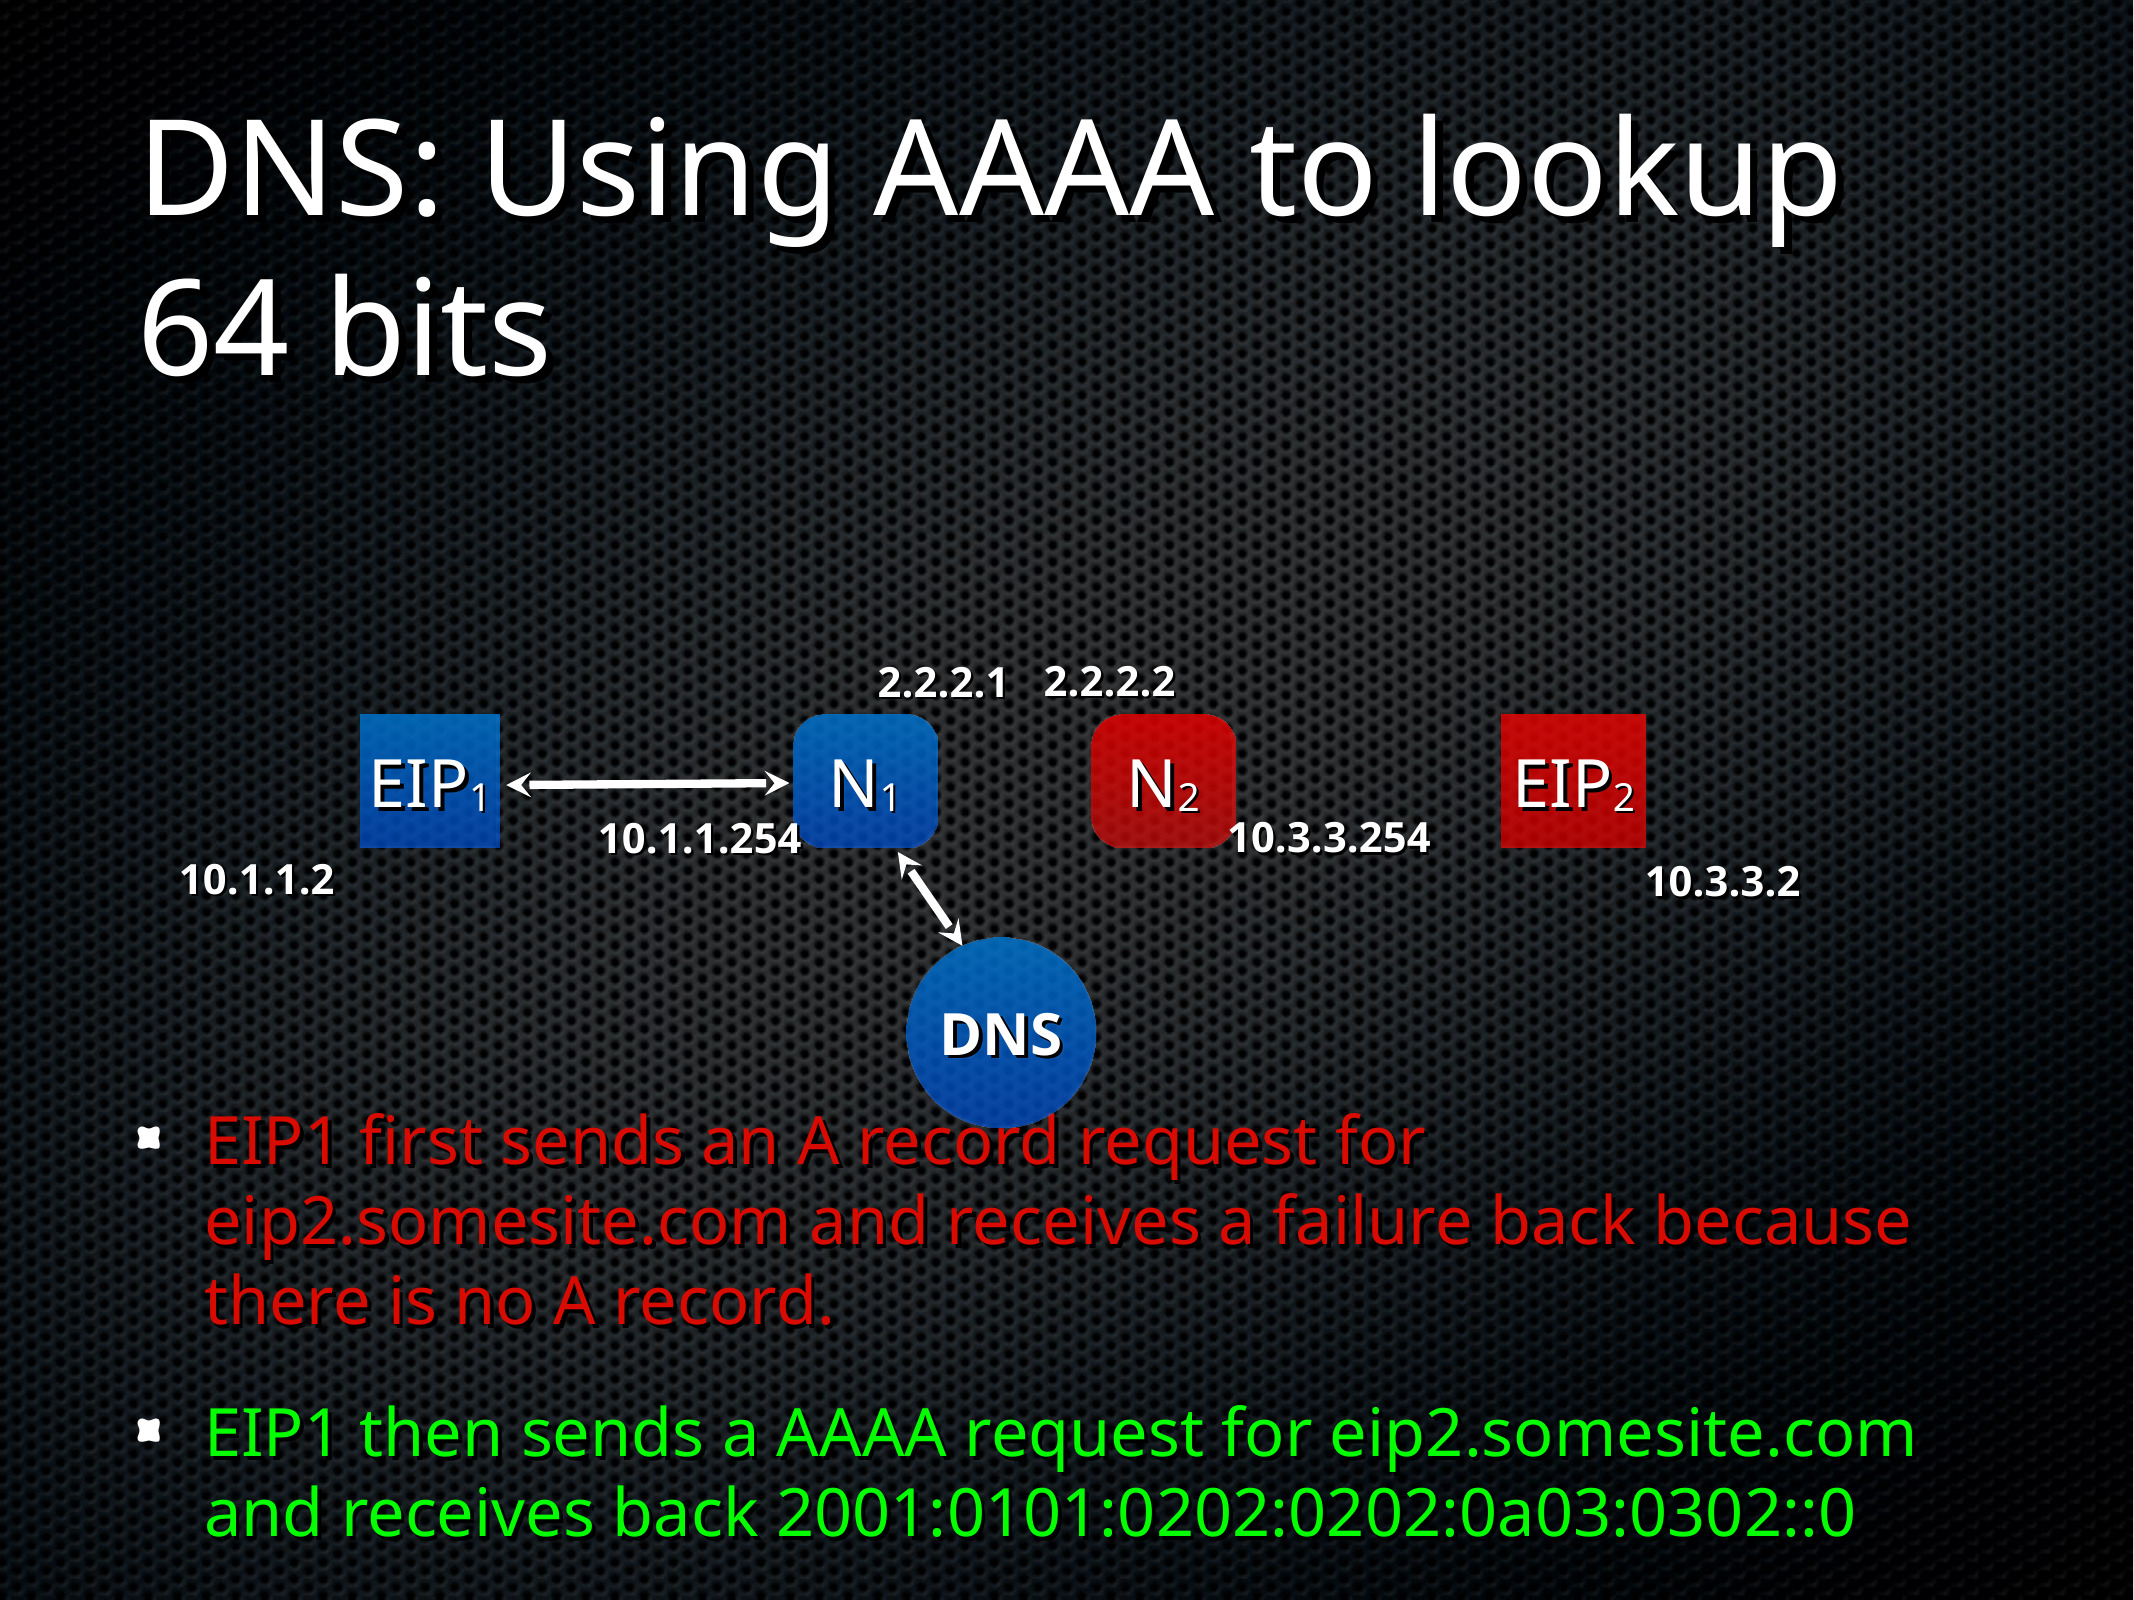

# DNS: Using AAAA to lookup 64 bits
2.2.2.2
2.2.2.1
EIP1
N1
N2
EIP2
10.3.3.254
10.1.1.254
10.1.1.2
10.3.3.2
DNS
EIP1 first sends an A record request for eip2.somesite.com and receives a failure back because there is no A record.
EIP1 then sends a AAAA request for eip2.somesite.com and receives back 2001:0101:0202:0202:0a03:0302::0